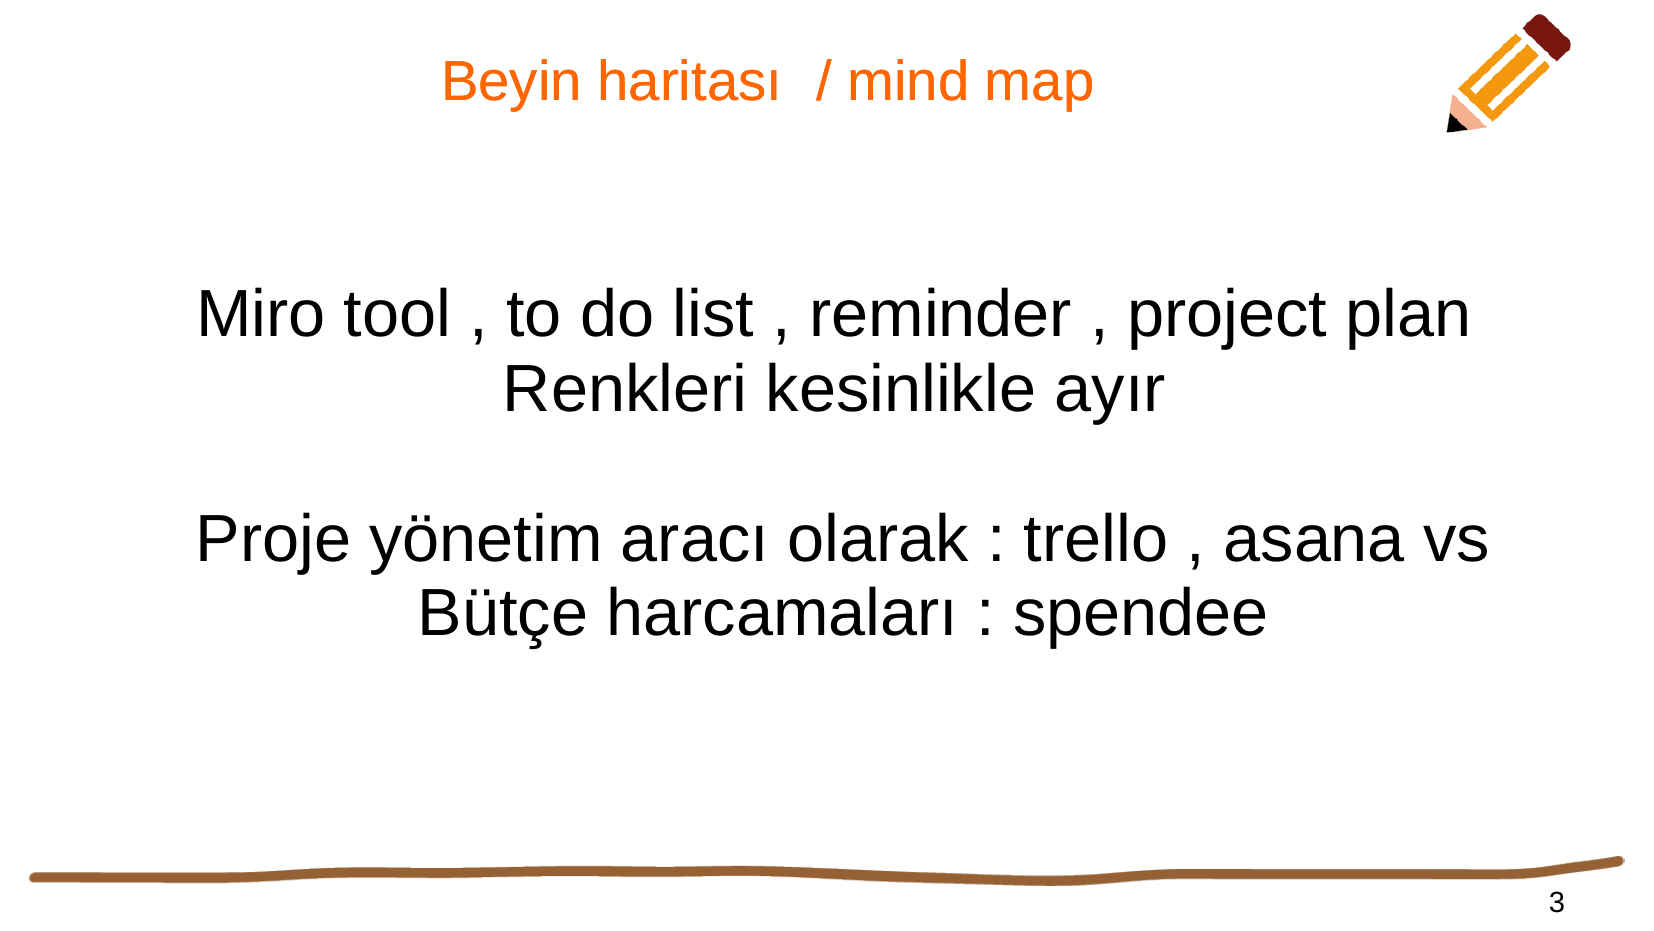

# Beyin haritası	/ mind map
Beyin haritası	/ mind map
Miro tool , to do list , reminder , project plan
Renkleri kesinlikle ayır
Proje yönetim aracı olarak : trello , asana vs
Bütçe harcamaları : spendee
3